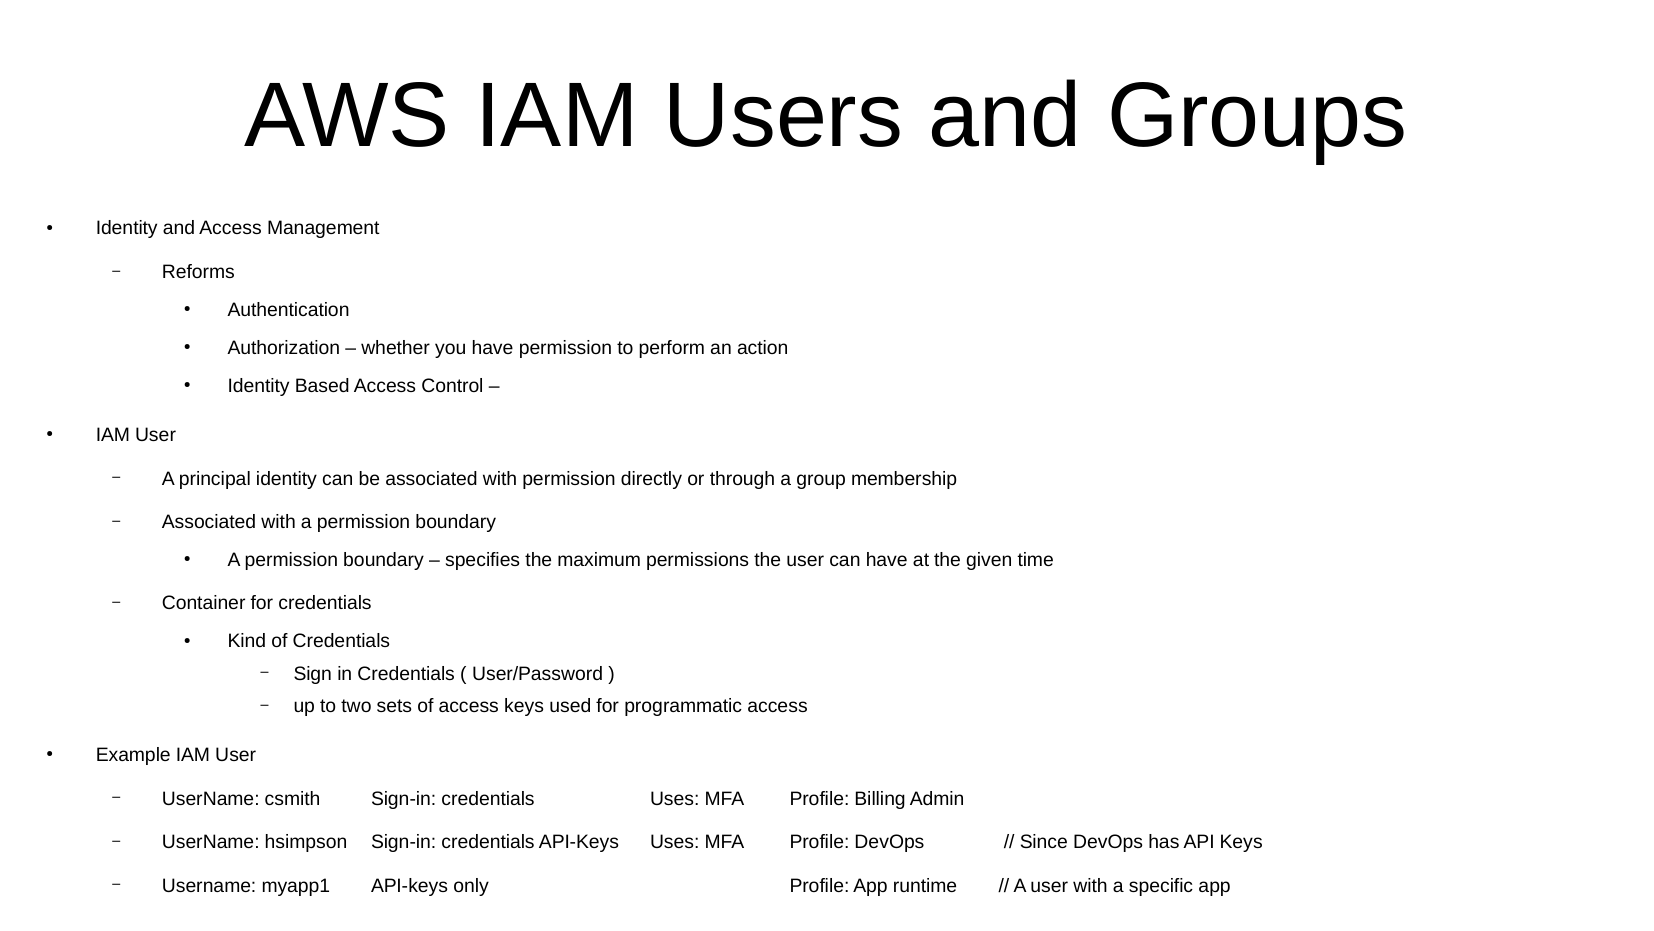

# AWS IAM Users and Groups
Identity and Access Management
Reforms
Authentication
Authorization – whether you have permission to perform an action
Identity Based Access Control –
IAM User
A principal identity can be associated with permission directly or through a group membership
Associated with a permission boundary
A permission boundary – specifies the maximum permissions the user can have at the given time
Container for credentials
Kind of Credentials
Sign in Credentials ( User/Password )
up to two sets of access keys used for programmatic access
Example IAM User
UserName: csmith	Sign-in: credentials			 	Uses: MFA		Profile: Billing Admin
UserName: hsimpson	Sign-in: credentials API-Keys	Uses: MFA		Profile: DevOps 	 // Since DevOps has API Keys
Username: myapp1				API-keys only			 		 	 		 	Profile: App runtime	// A user with a specific app